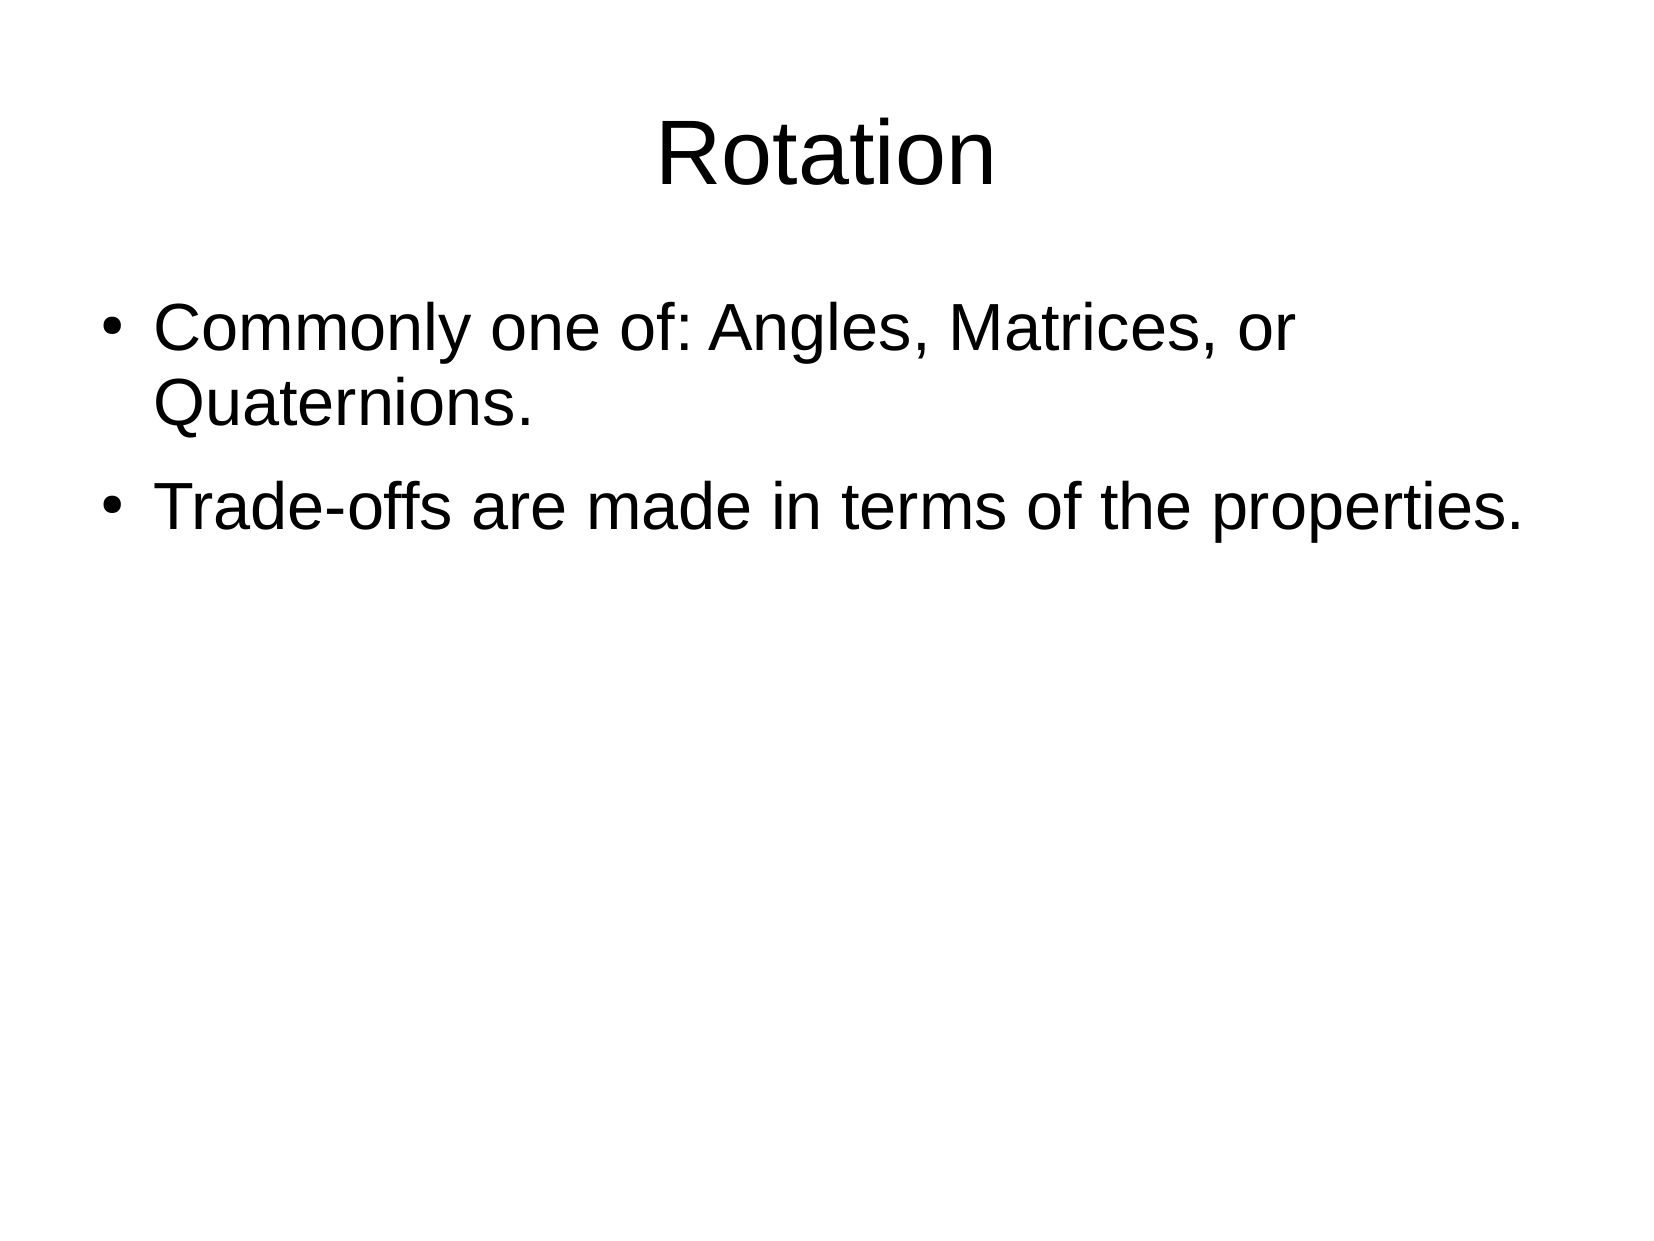

# Rotation
Commonly one of: Angles, Matrices, or Quaternions.
Trade-offs are made in terms of the properties.